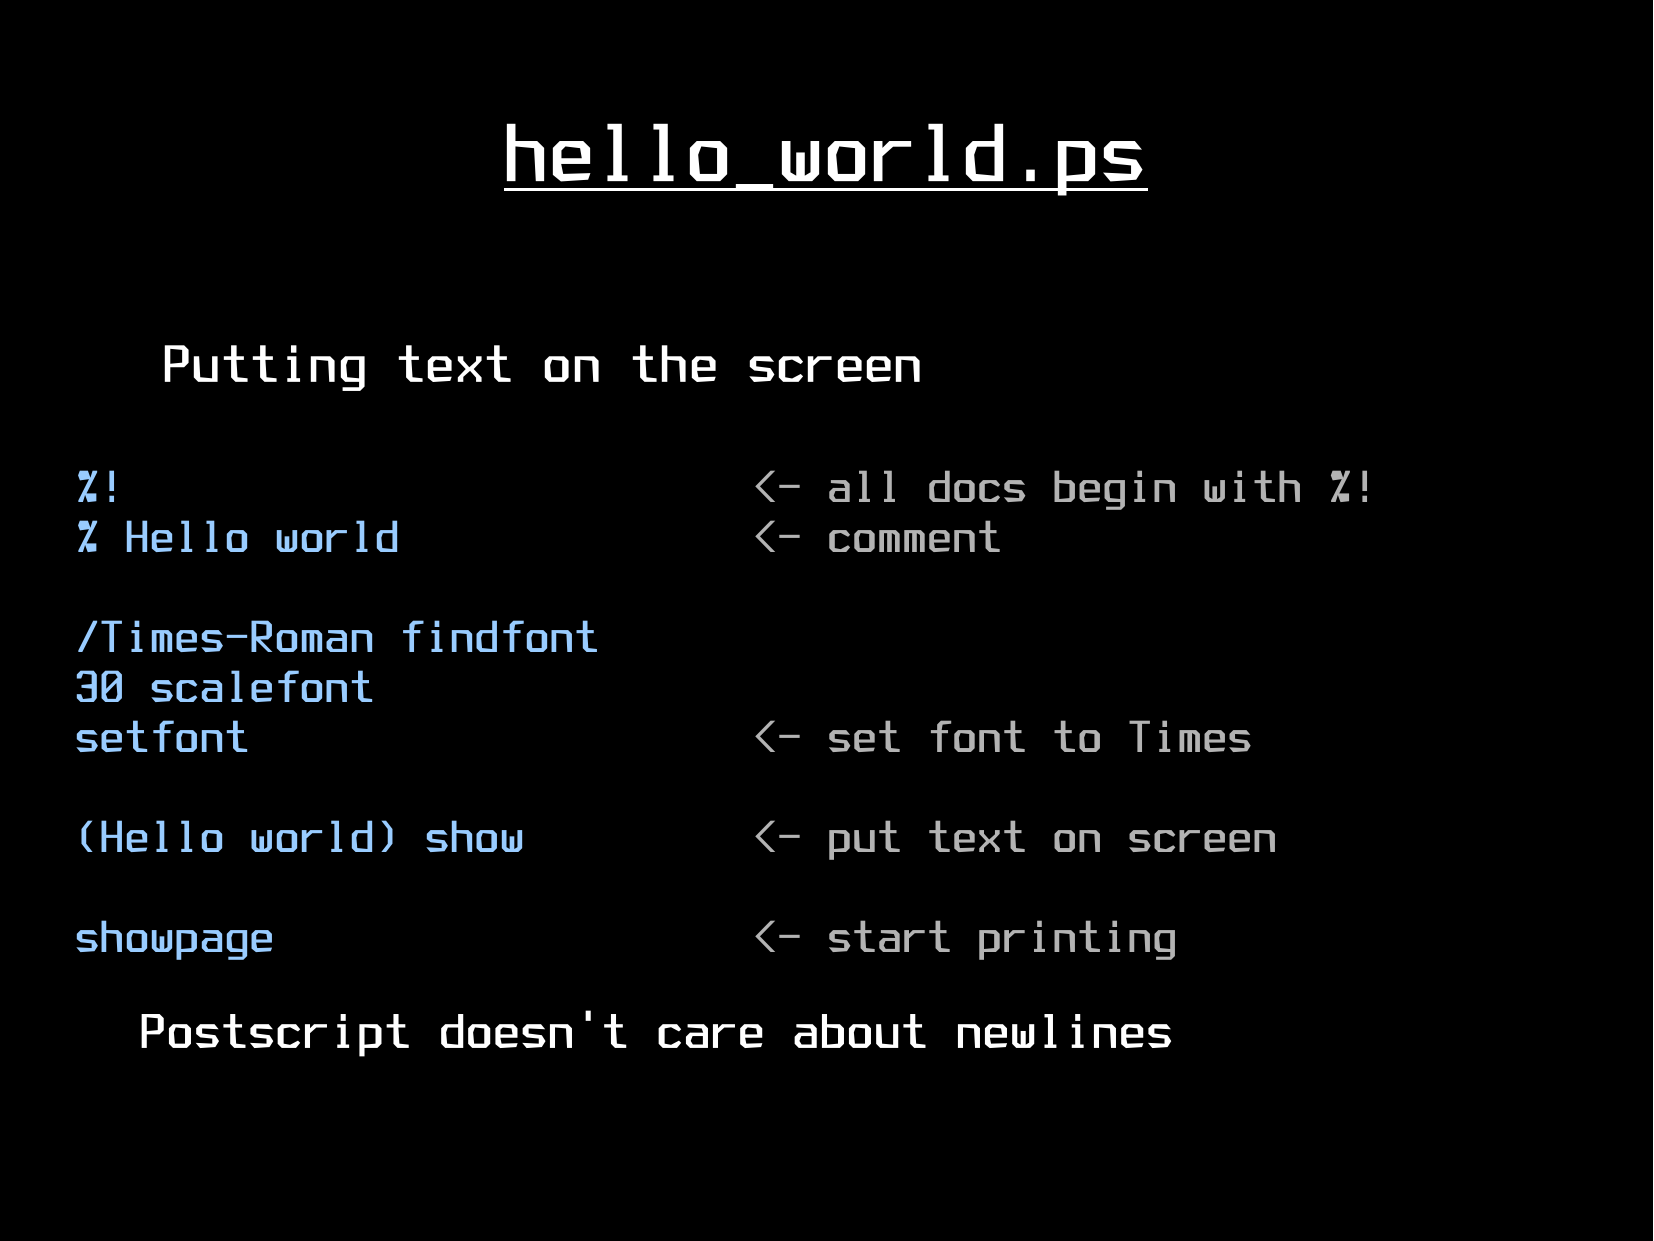

# hello_world.ps
Putting text on the screen
| %! % Hello world /Times-Roman findfont 30 scalefont setfont (Hello world) show showpage | <- all docs begin with %! <- comment <- set font to Times <- put text on screen <- start printing |
| --- | --- |
Postscript doesn't care about newlines